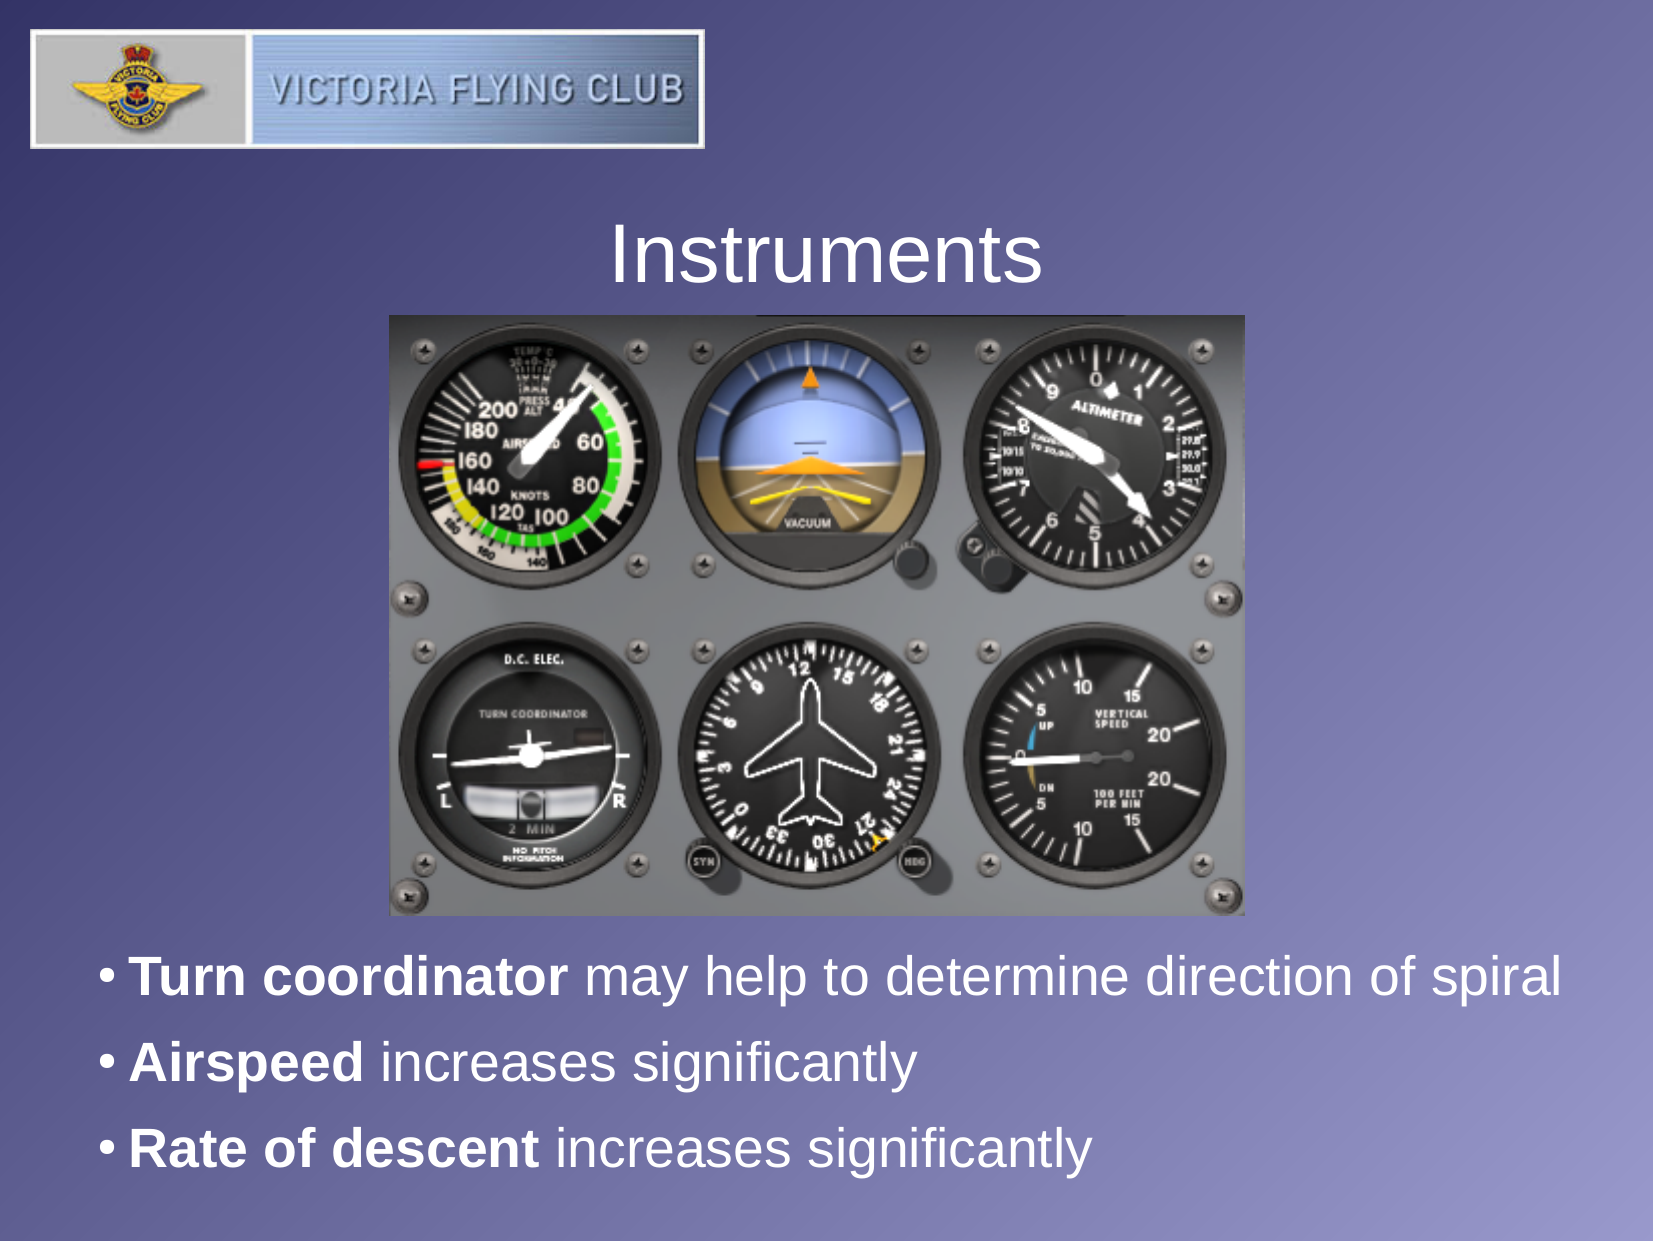

# Instruments
Turn coordinator may help to determine direction of spiral
Airspeed increases significantly
Rate of descent increases significantly